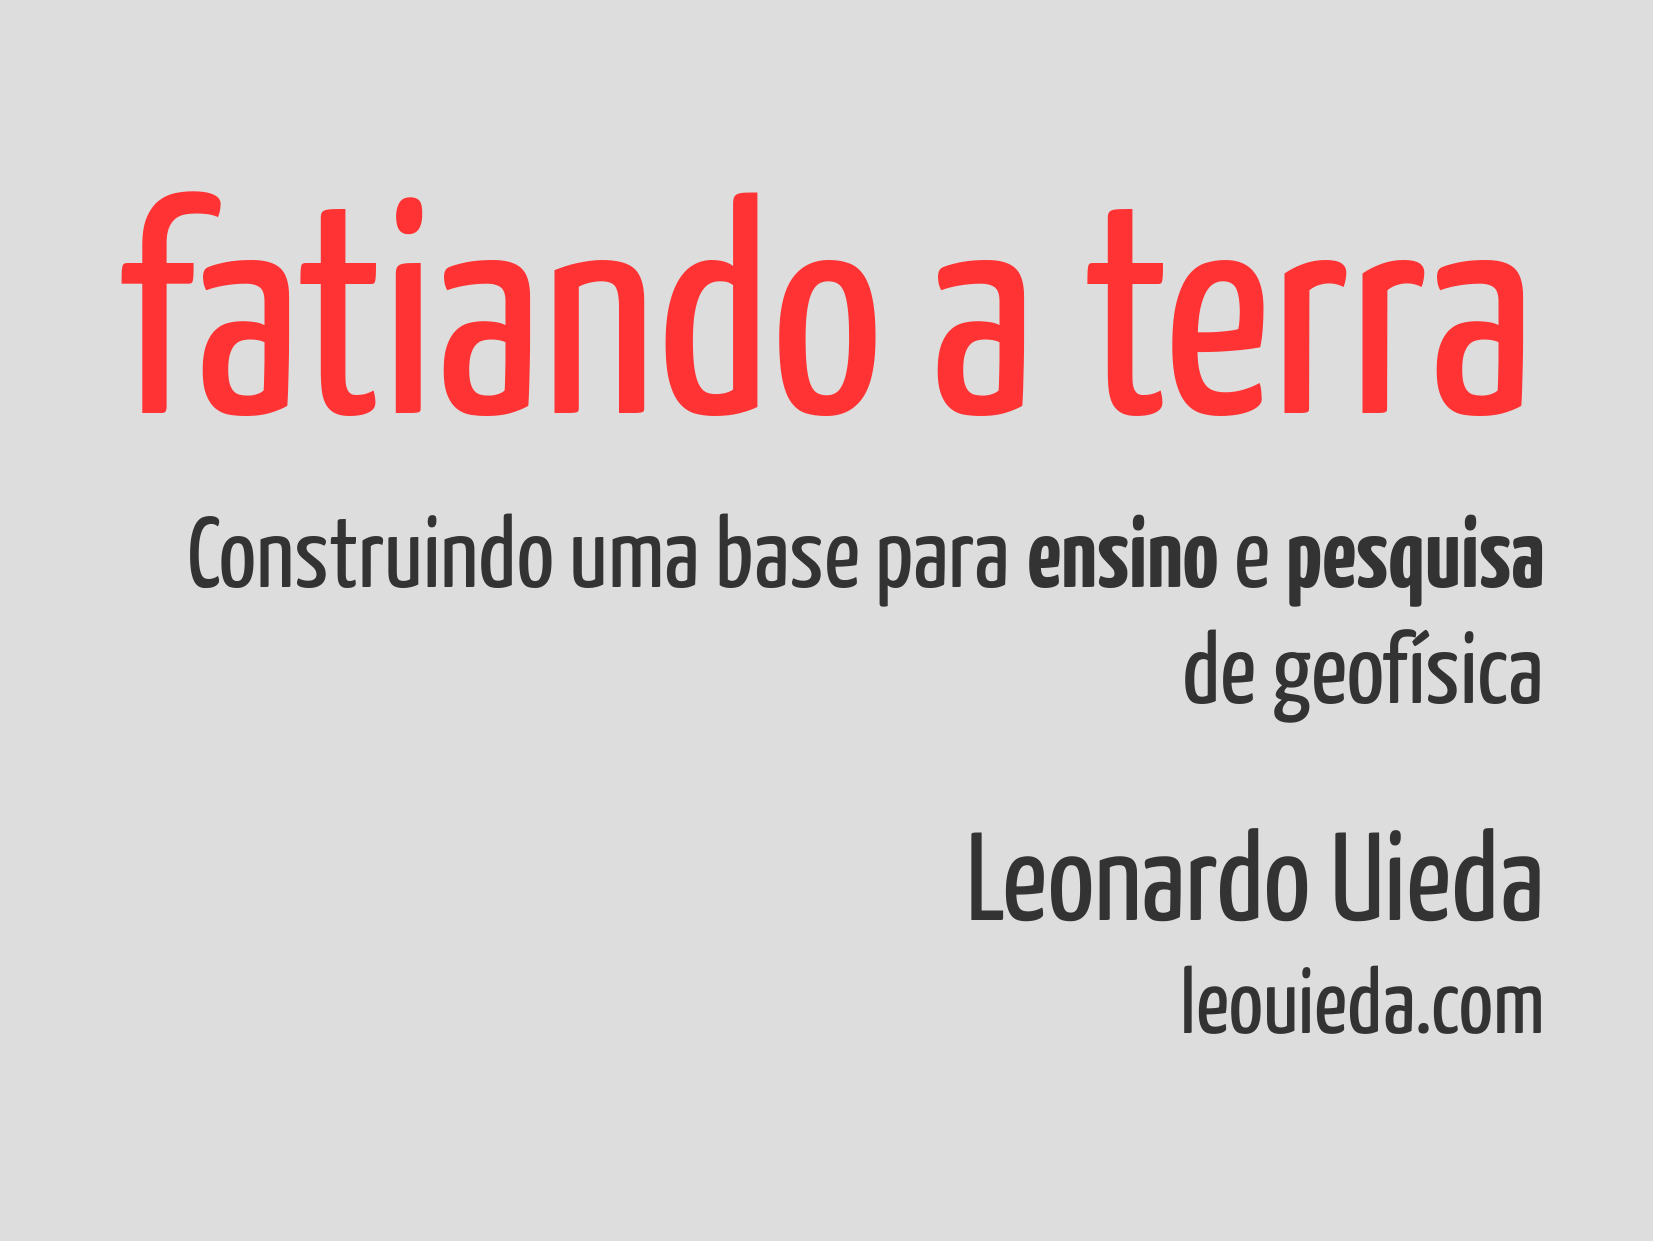

# fatiando a terra
Construindo uma base para ensino e pesquisa
de geofísica
Leonardo Uieda
leouieda.com